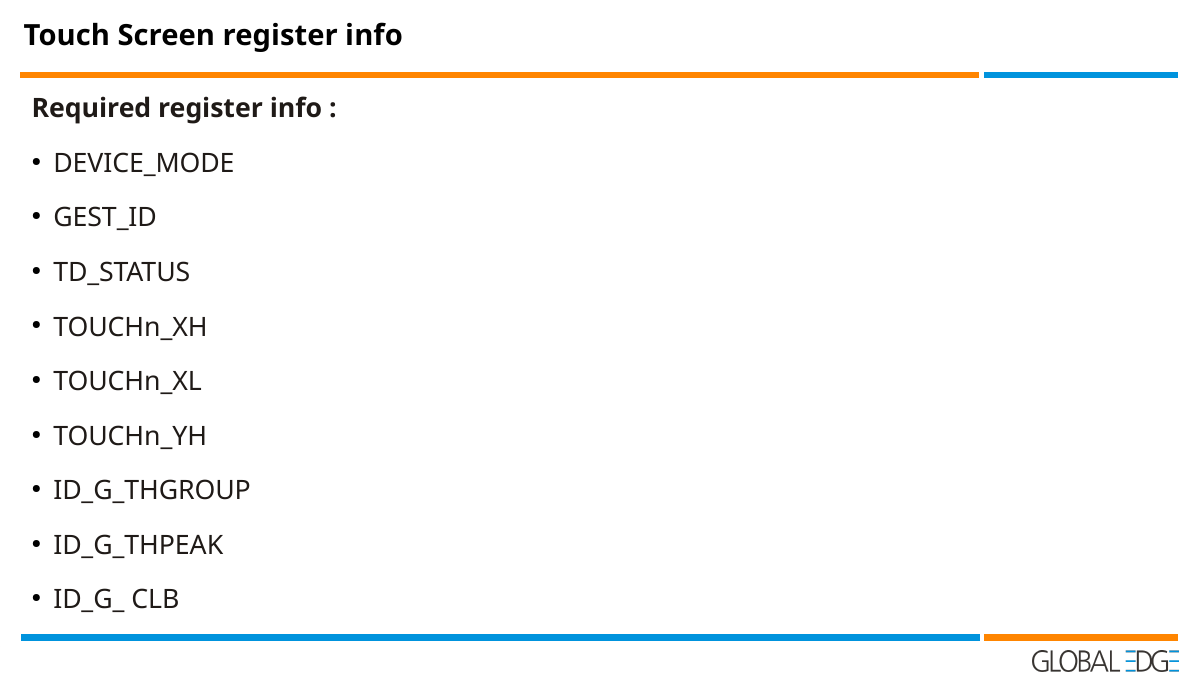

# Touch Screen register info
Required register info :
 DEVICE_MODE
 GEST_ID
 TD_STATUS
 TOUCHn_XH
 TOUCHn_XL
 TOUCHn_YH
 ID_G_THGROUP
 ID_G_THPEAK
 ID_G_ CLB